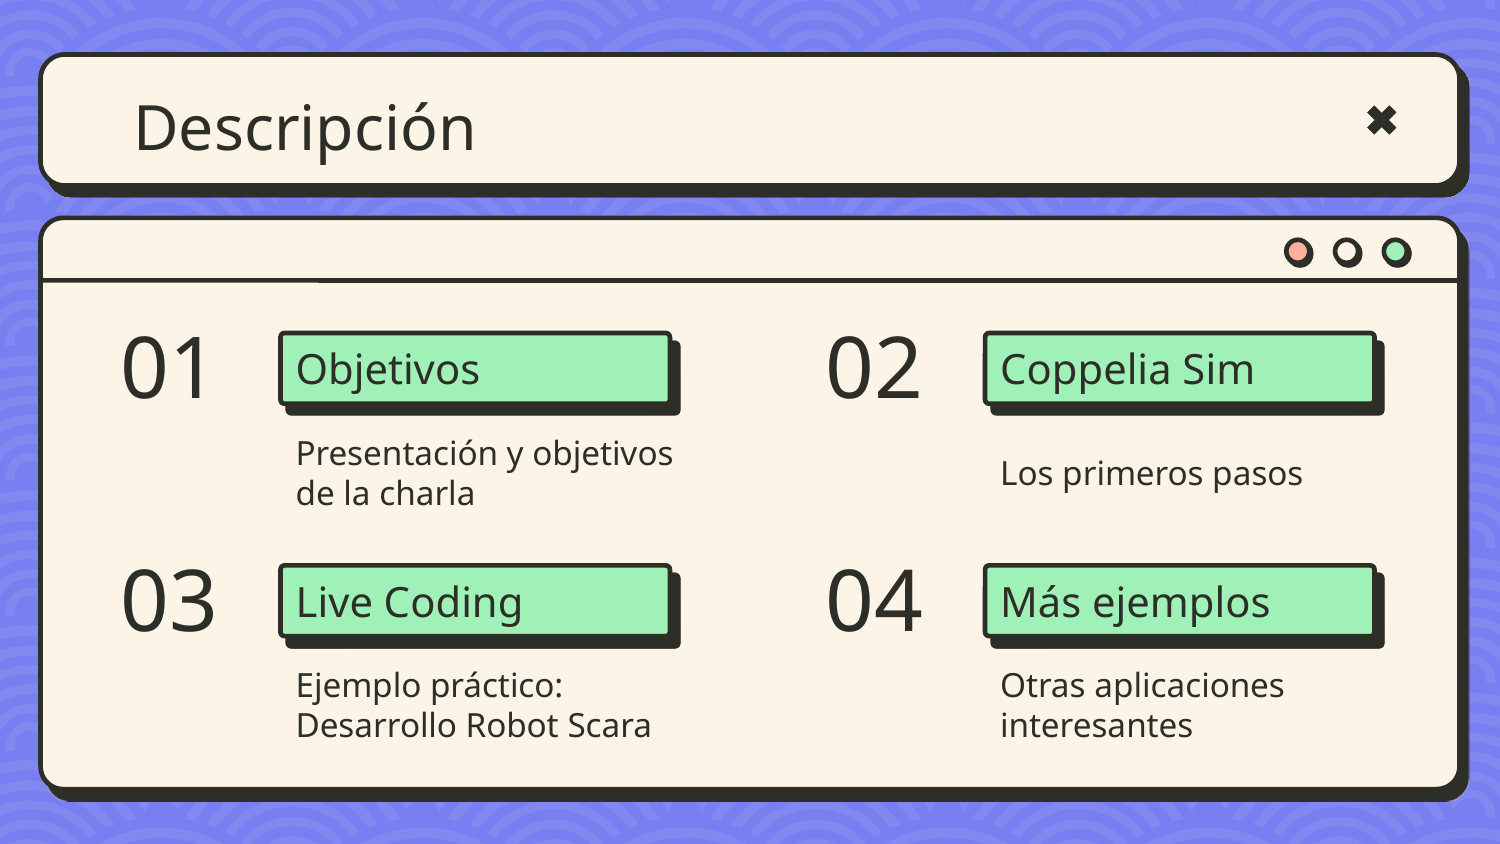

# Descripción
01
02
Objetivos
Coppelia Sim
Presentación y objetivos de la charla
Los primeros pasos
03
04
Live Coding
Más ejemplos
Ejemplo práctico: Desarrollo Robot Scara
Otras aplicaciones interesantes